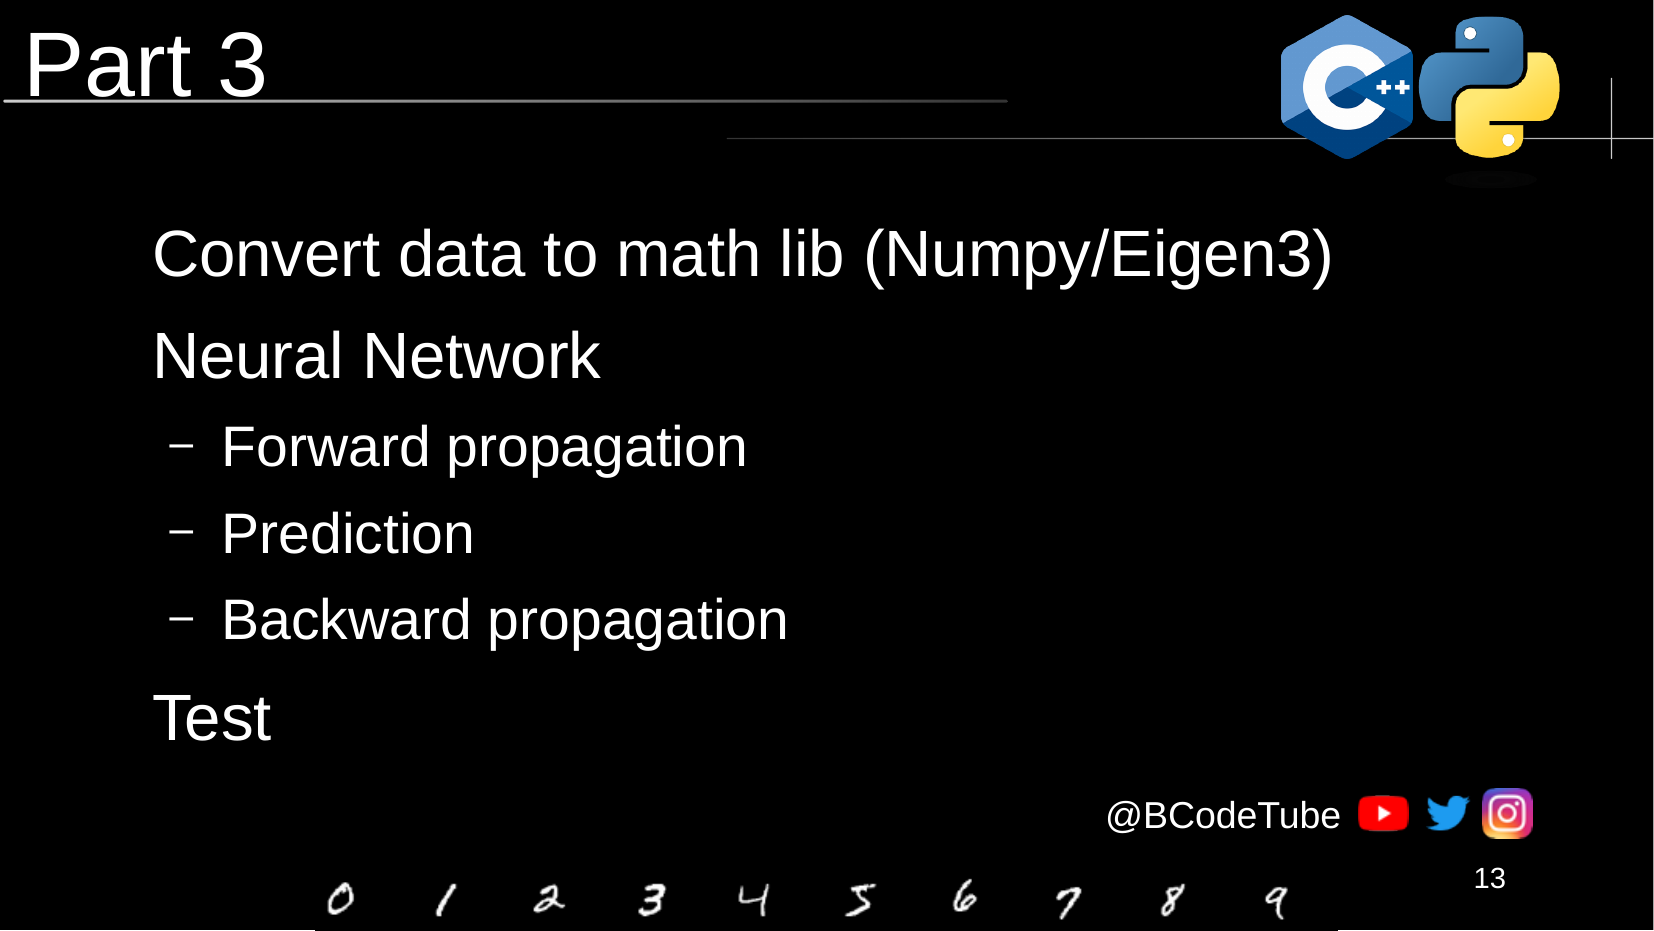

# Part 3
Convert data to math lib (Numpy/Eigen3)
Neural Network
Forward propagation
Prediction
Backward propagation
Test
13